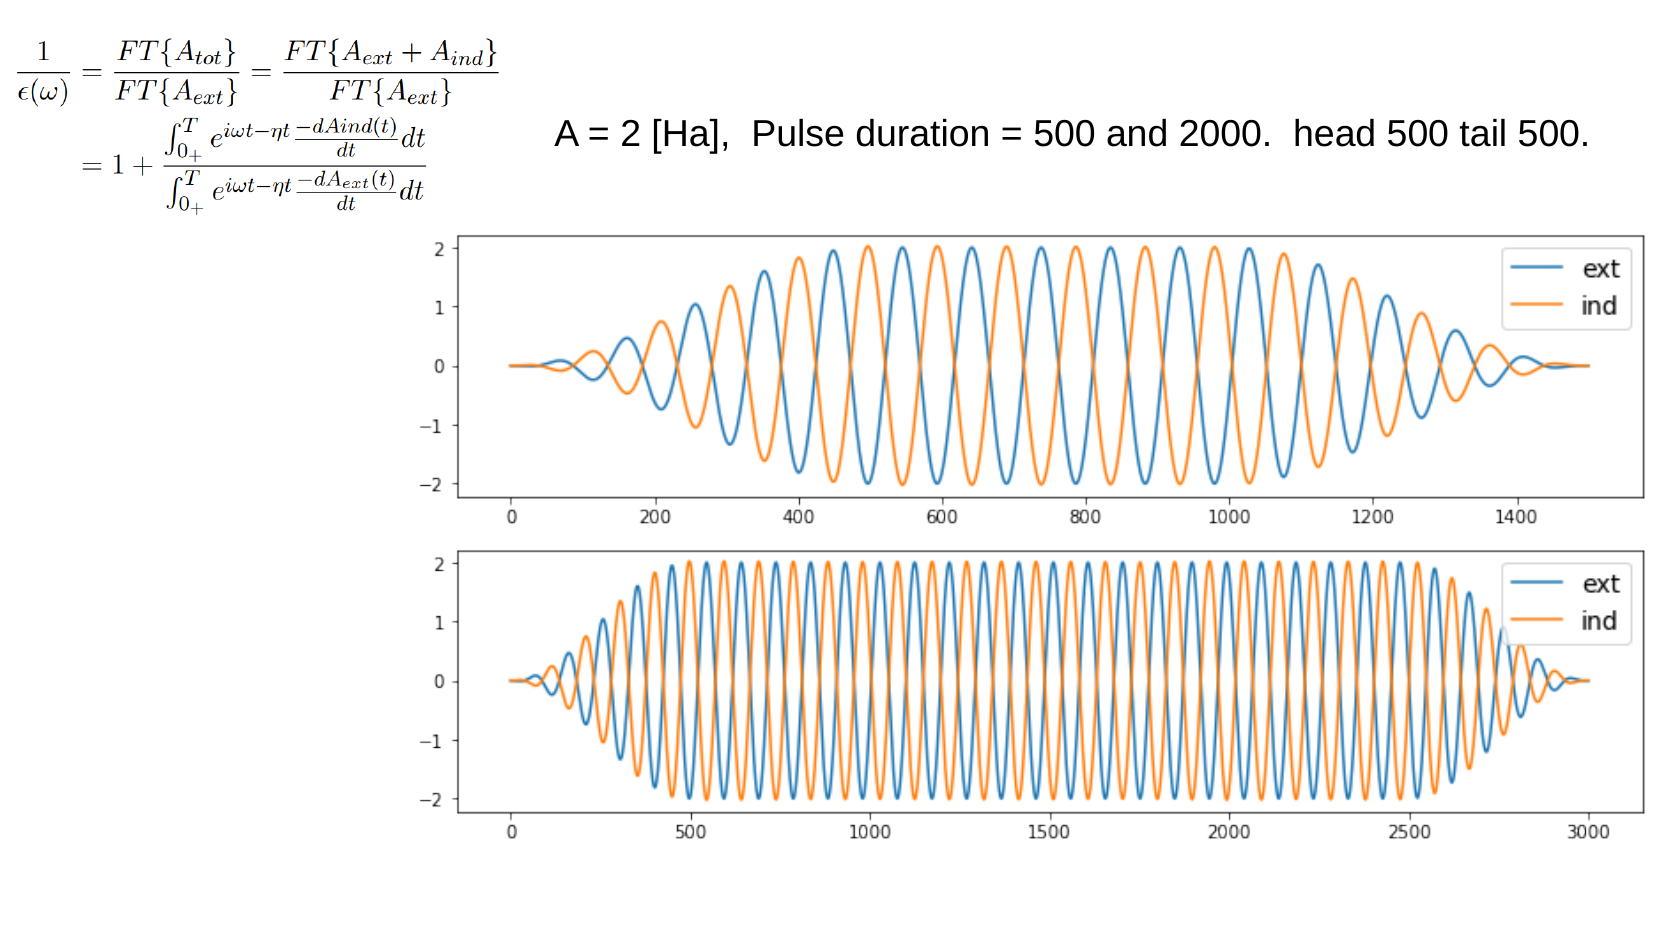

A = 2 [Ha], Pulse duration = 500 and 2000. head 500 tail 500.